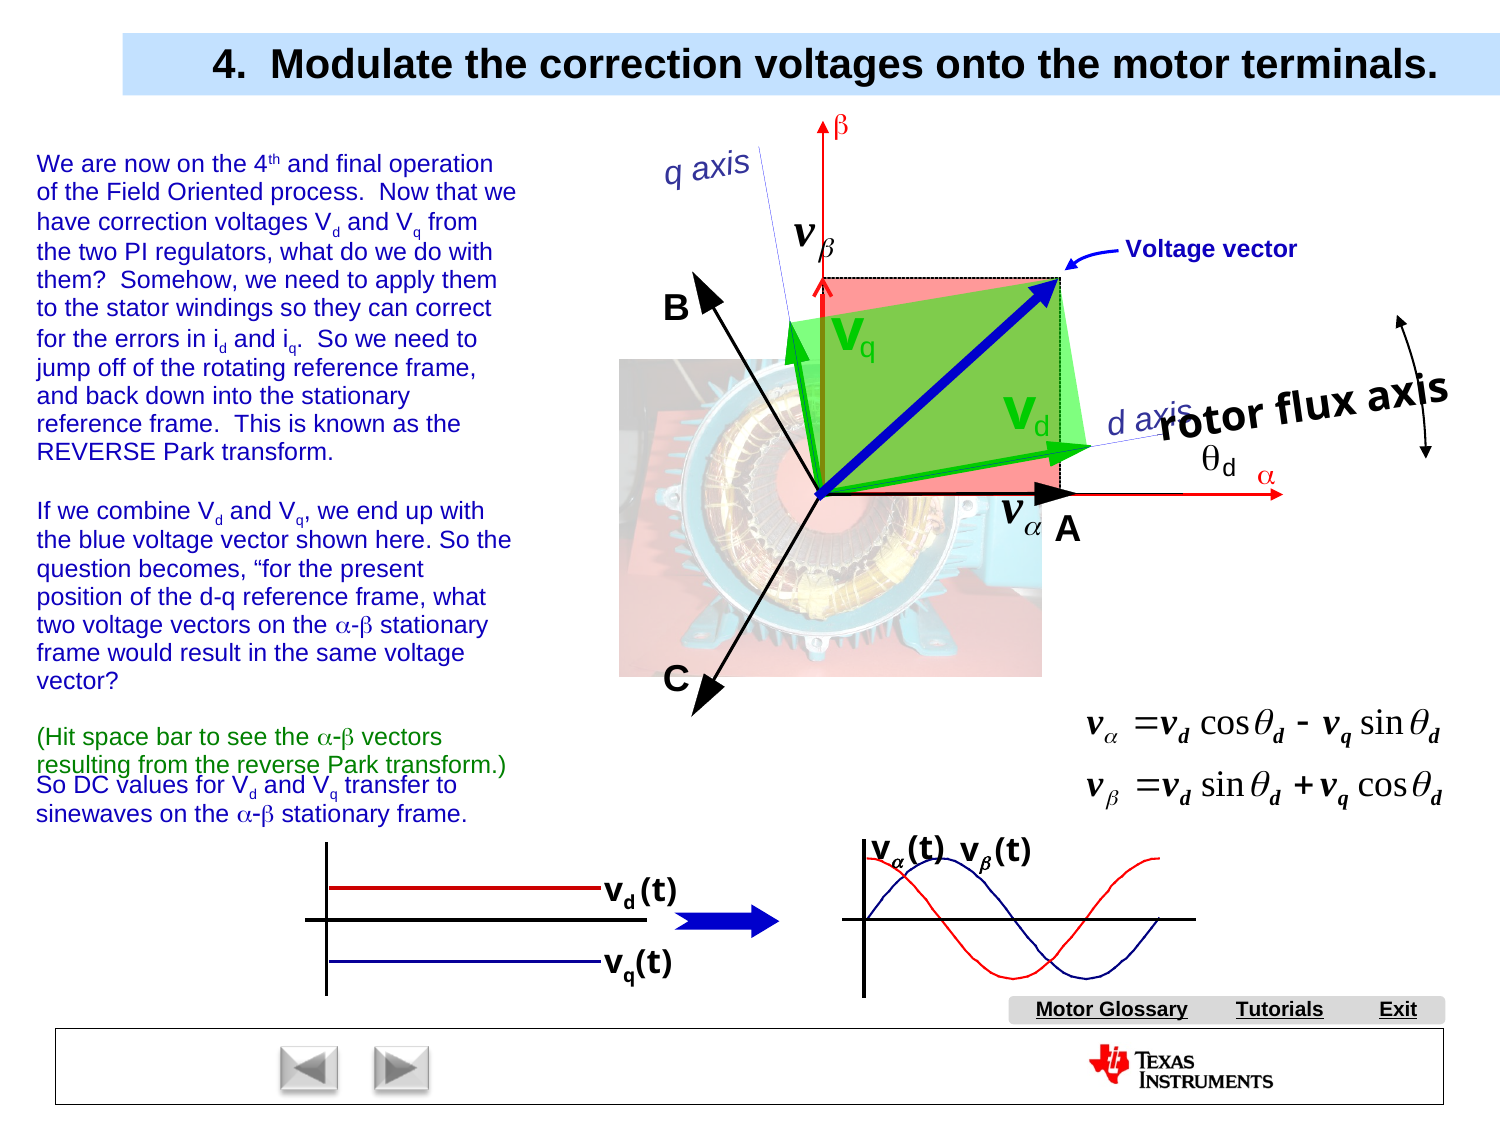

4. Modulate the correction voltages onto the motor terminals.

q axis
We are now on the 4th and final operation of the Field Oriented process. Now that we have correction voltages Vd and Vq from the two PI regulators, what do we do with them? Somehow, we need to apply them to the stator windings so they can correct for the errors in id and iq. So we need to jump off of the rotating reference frame, and back down into the stationary reference frame. This is known as the REVERSE Park transform.
If we combine Vd and Vq, we end up with the blue voltage vector shown here. So the question becomes, “for the present position of the d-q reference frame, what two voltage vectors on the - stationary frame would result in the same voltage vector?
(Hit space bar to see the  vectors resulting from the reverse Park transform.)
Voltage vector
B
v
q
v
d
rotor flux axis
d axis

d

A
C
So DC values for Vd and Vq transfer to sinewaves on the  stationary frame.
v (t)
v (t)
vd (t)
vq(t)